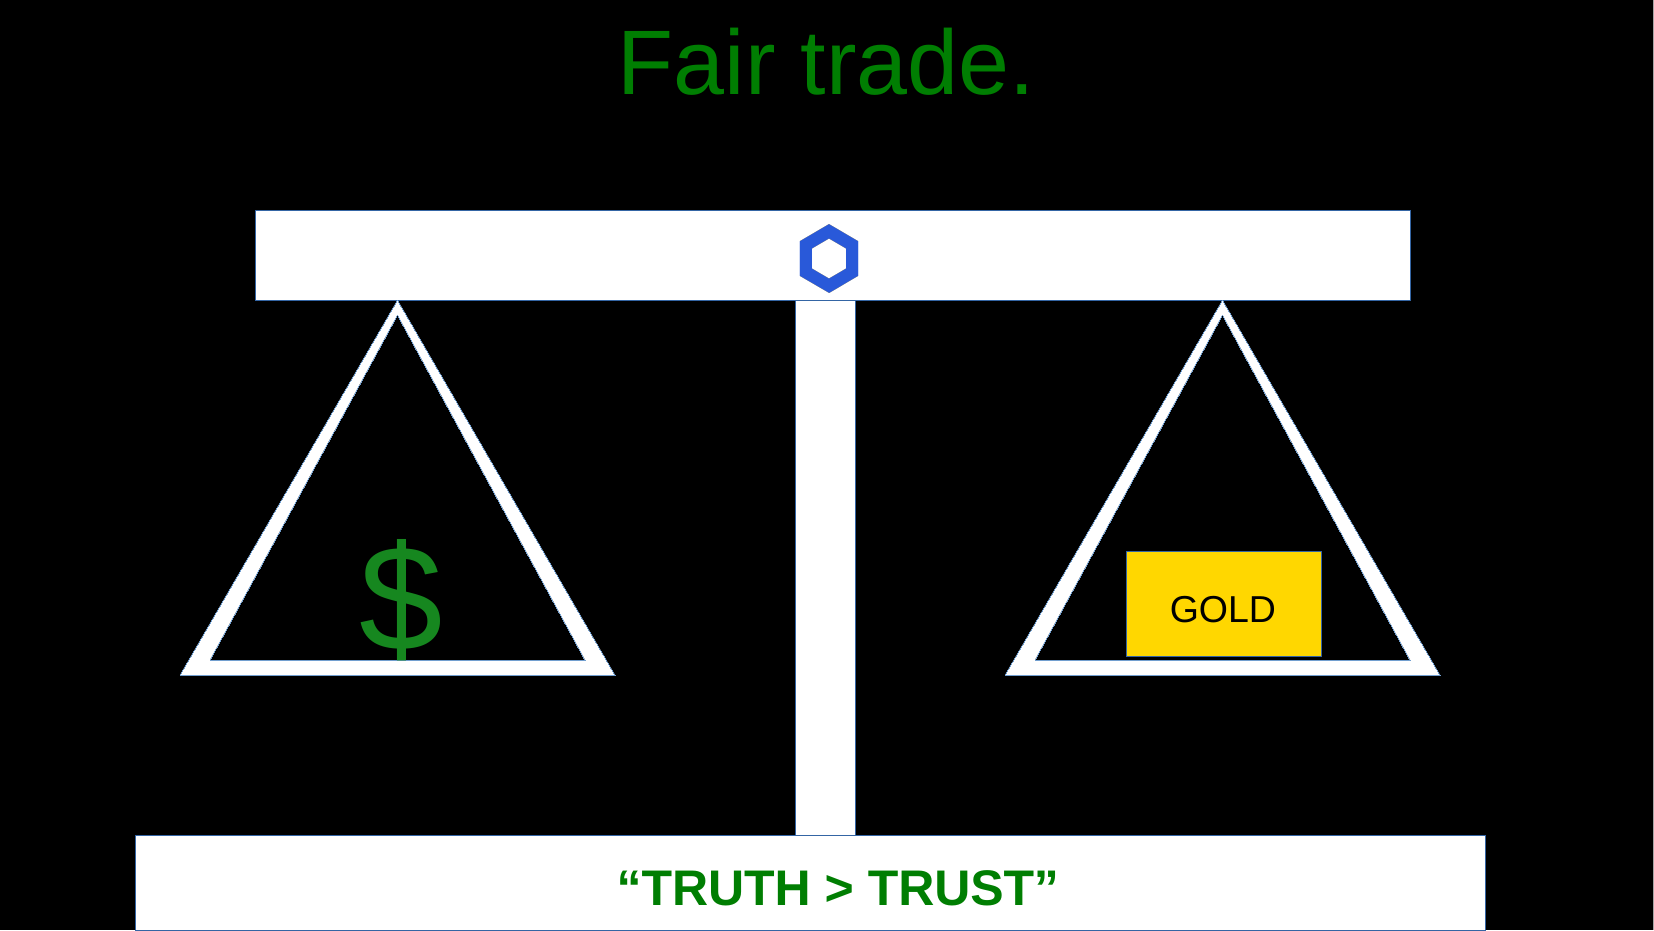

# Fair trade.
$
GOLD
“TRUTH > TRUST”